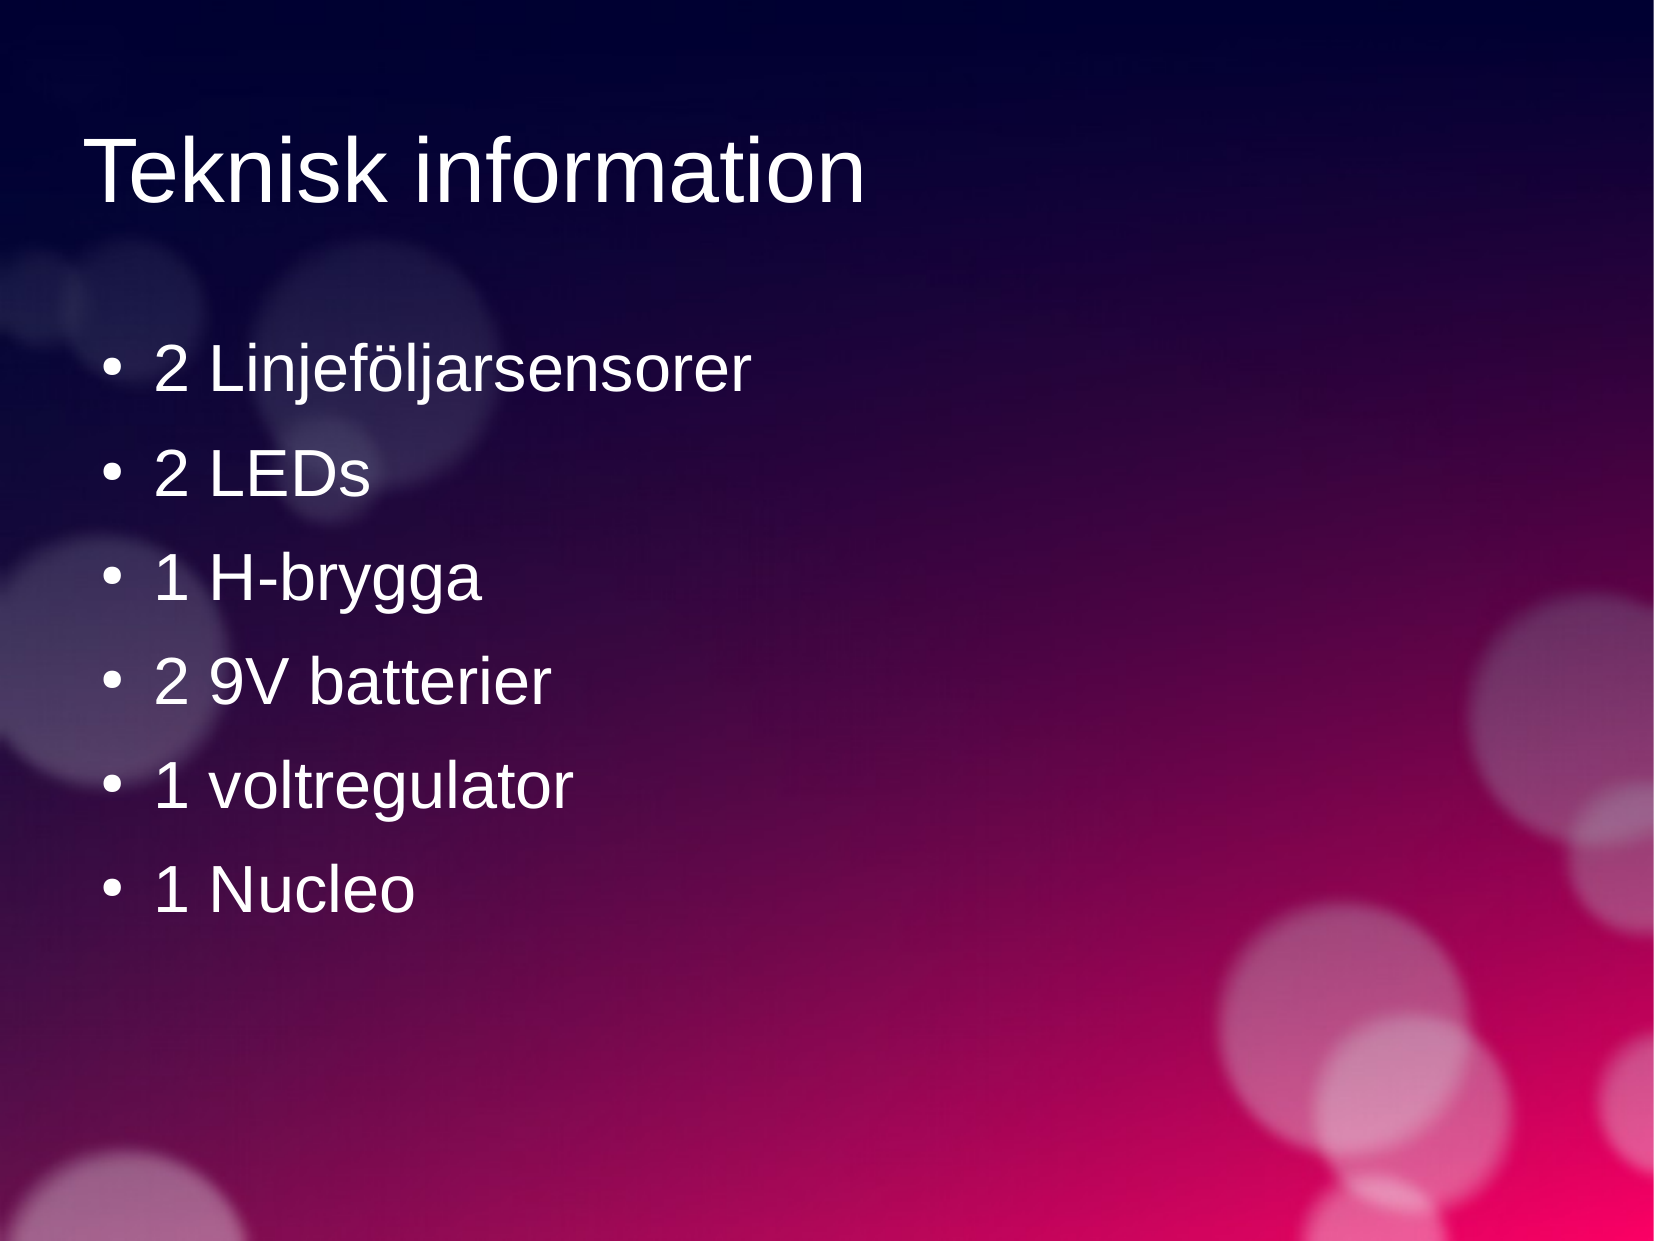

# Teknisk information
2 Linjeföljarsensorer
2 LEDs
1 H-brygga
2 9V batterier
1 voltregulator
1 Nucleo